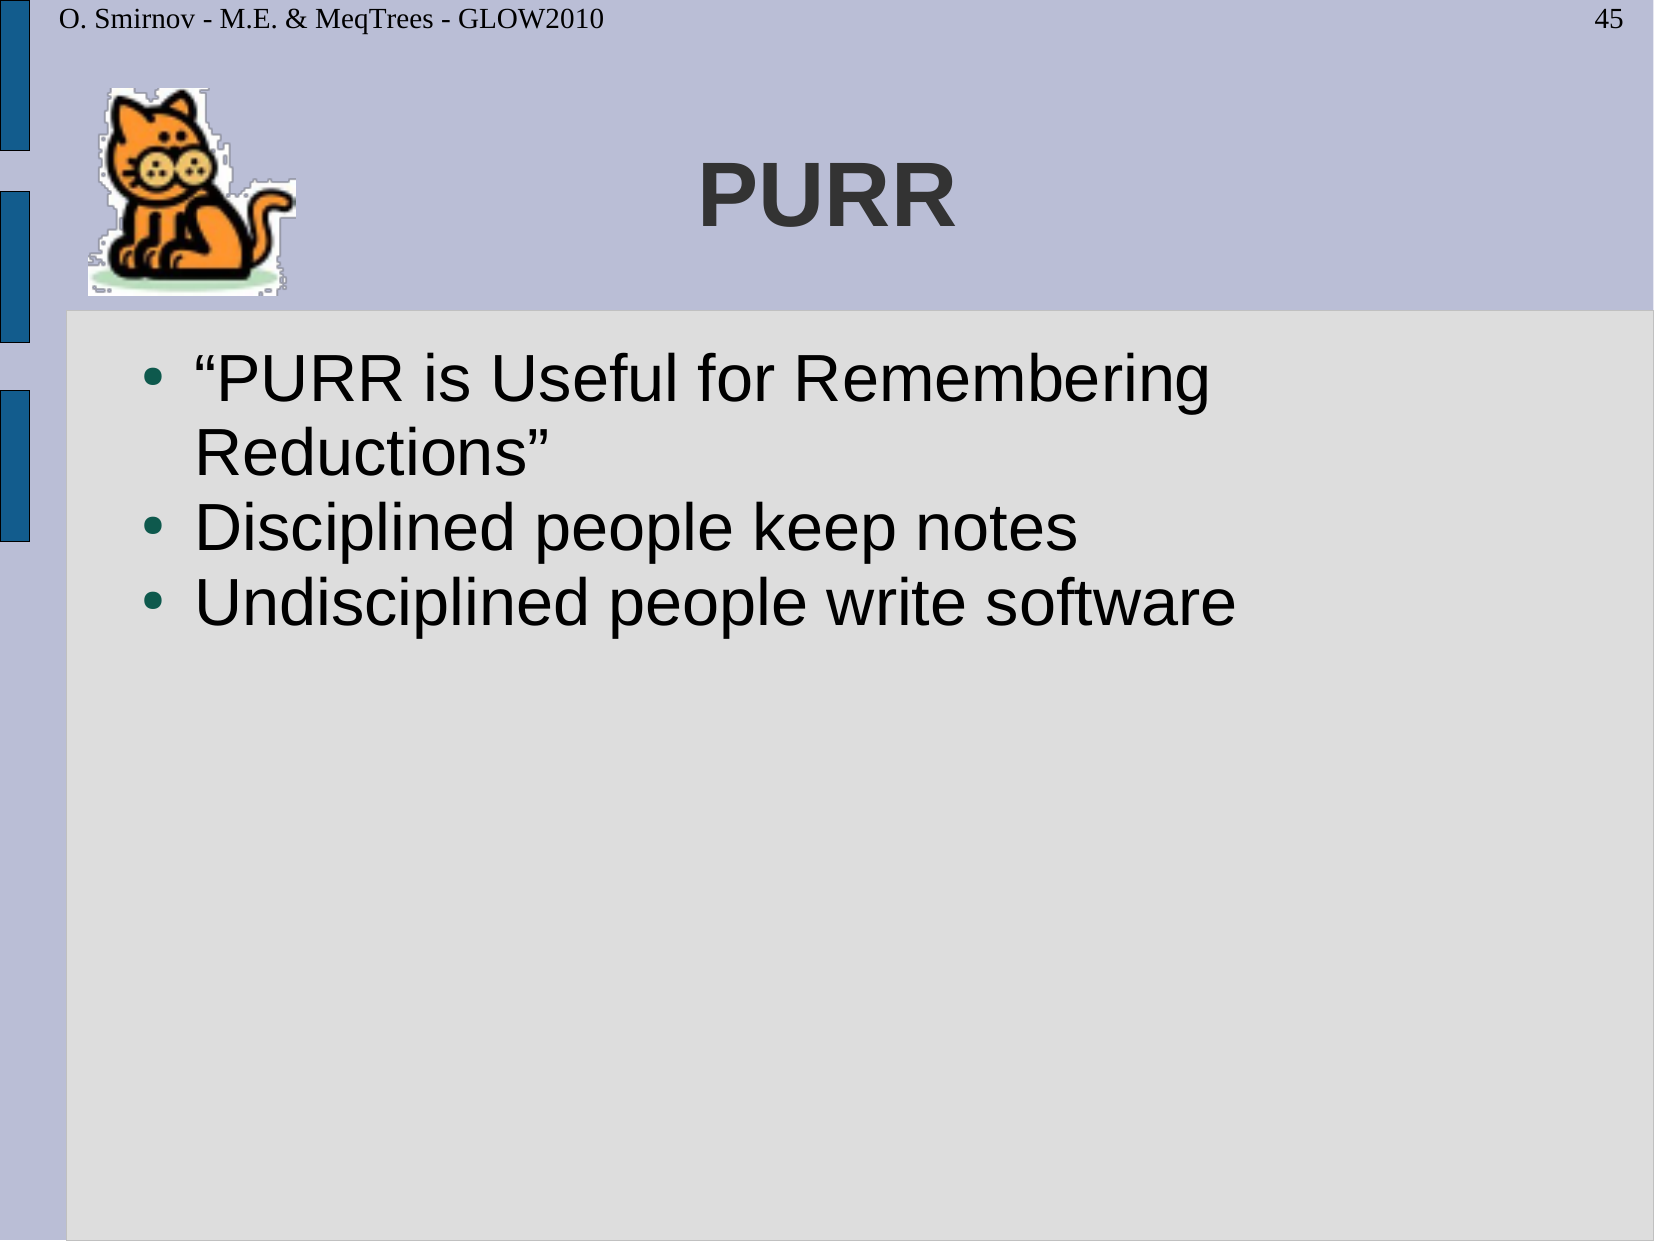

O. Smirnov - M.E. & MeqTrees - GLOW2010
45
# PURR
“PURR is Useful for Remembering Reductions”
Disciplined people keep notes
Undisciplined people write software